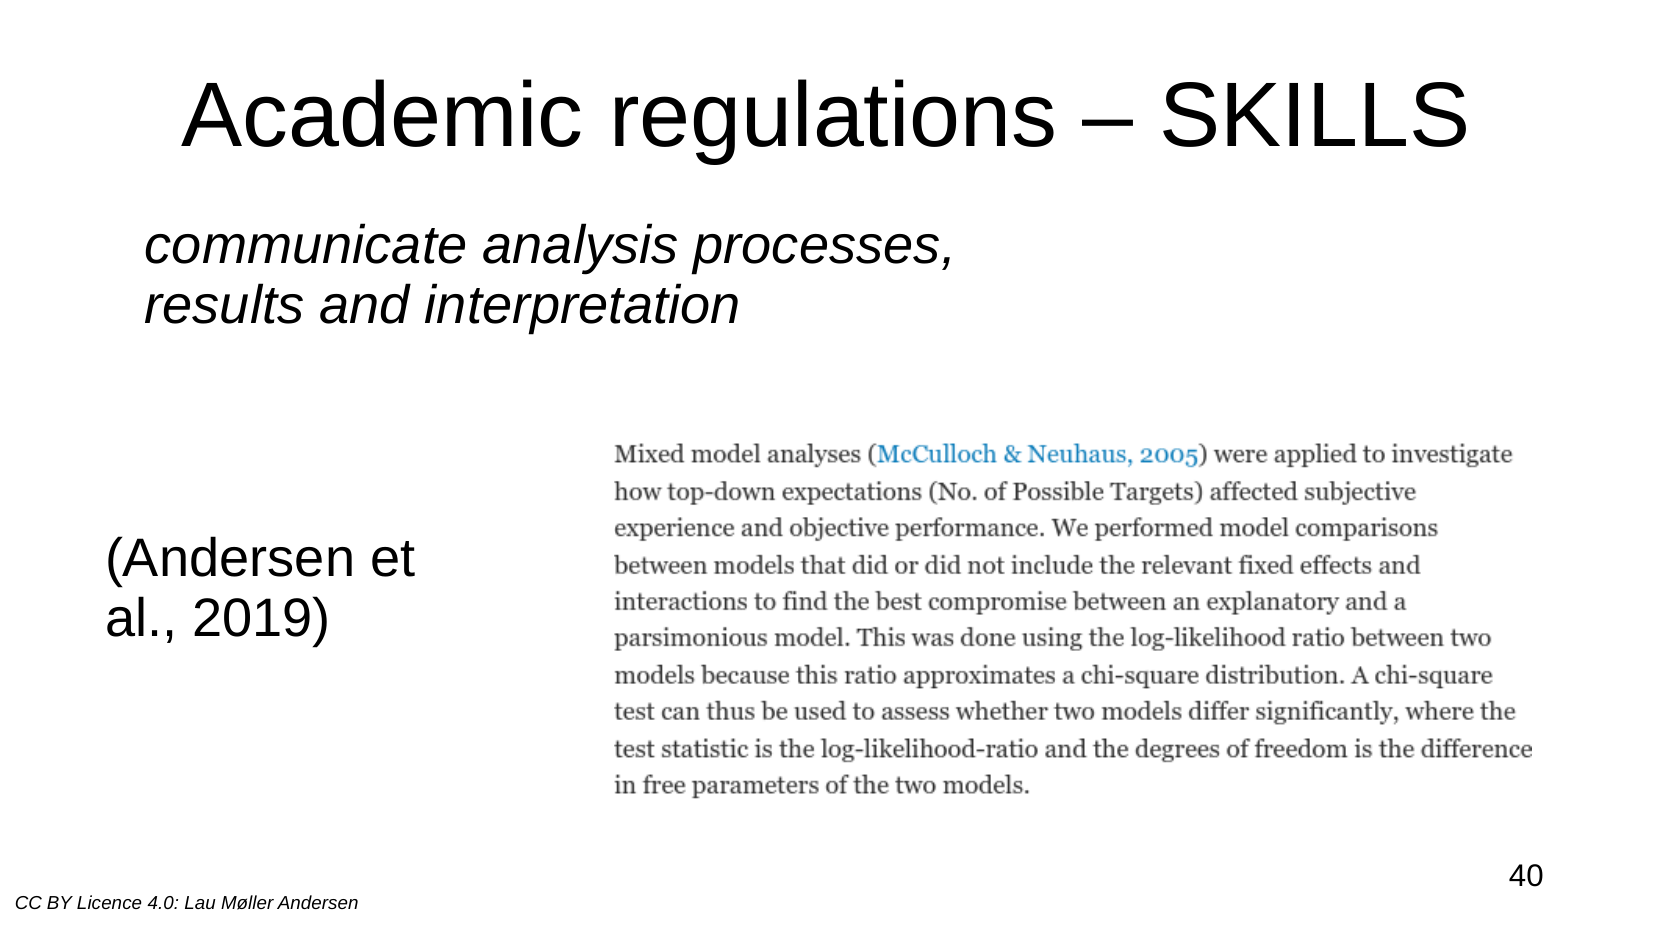

# Academic regulations – SKILLS
communicate analysis processes, results and interpretation
(Andersen et al., 2019)
CC BY Licence 4.0: Lau Møller Andersen